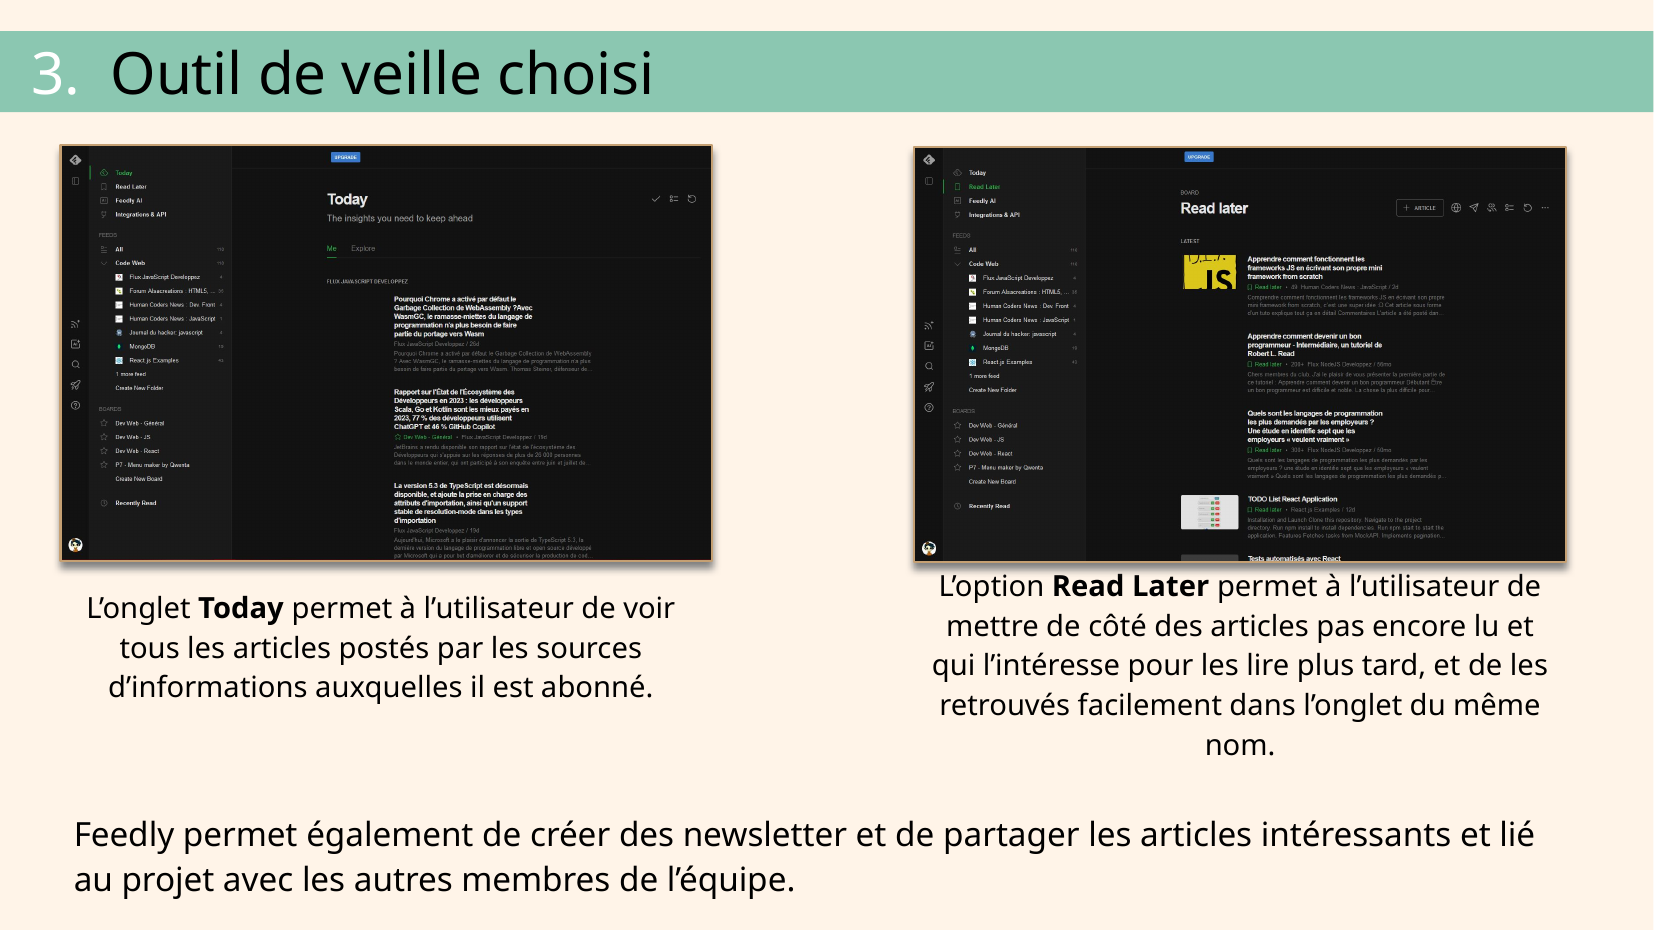

# 3. Outil de veille choisi
L’option Read Later permet à l’utilisateur de mettre de côté des articles pas encore lu et qui l’intéresse pour les lire plus tard, et de les retrouvés facilement dans l’onglet du même nom.
L’onglet Today permet à l’utilisateur de voir tous les articles postés par les sources d’informations auxquelles il est abonné.
Feedly permet également de créer des newsletter et de partager les articles intéressants et lié au projet avec les autres membres de l’équipe.